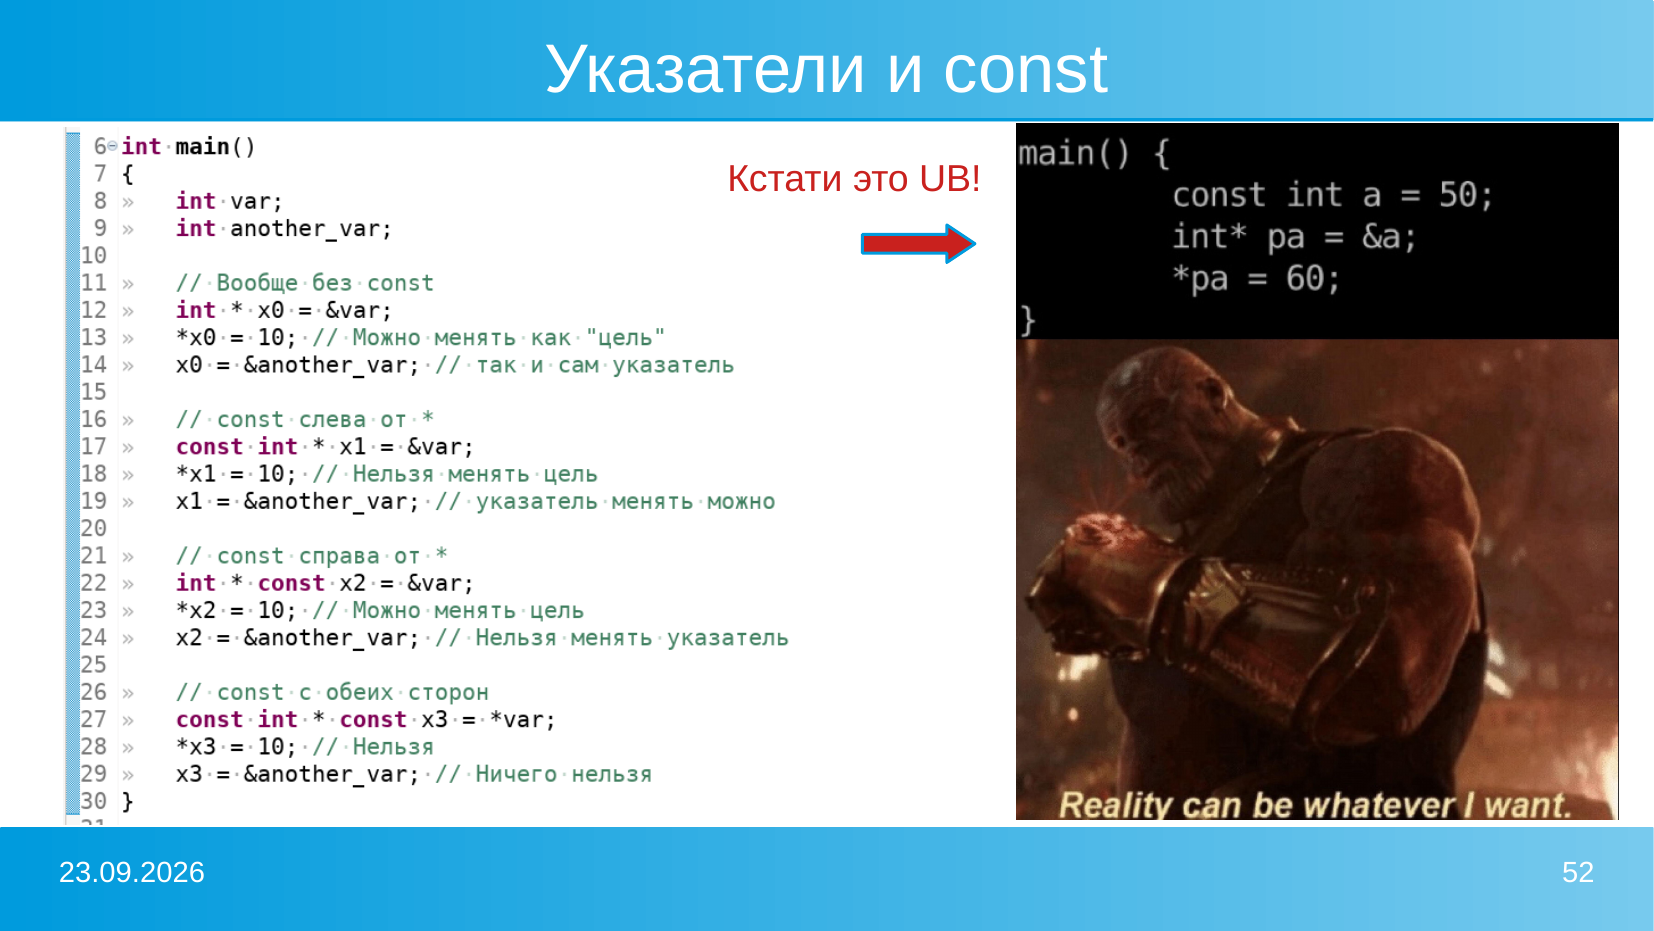

# Указатели и const
Кстати это UB!
52